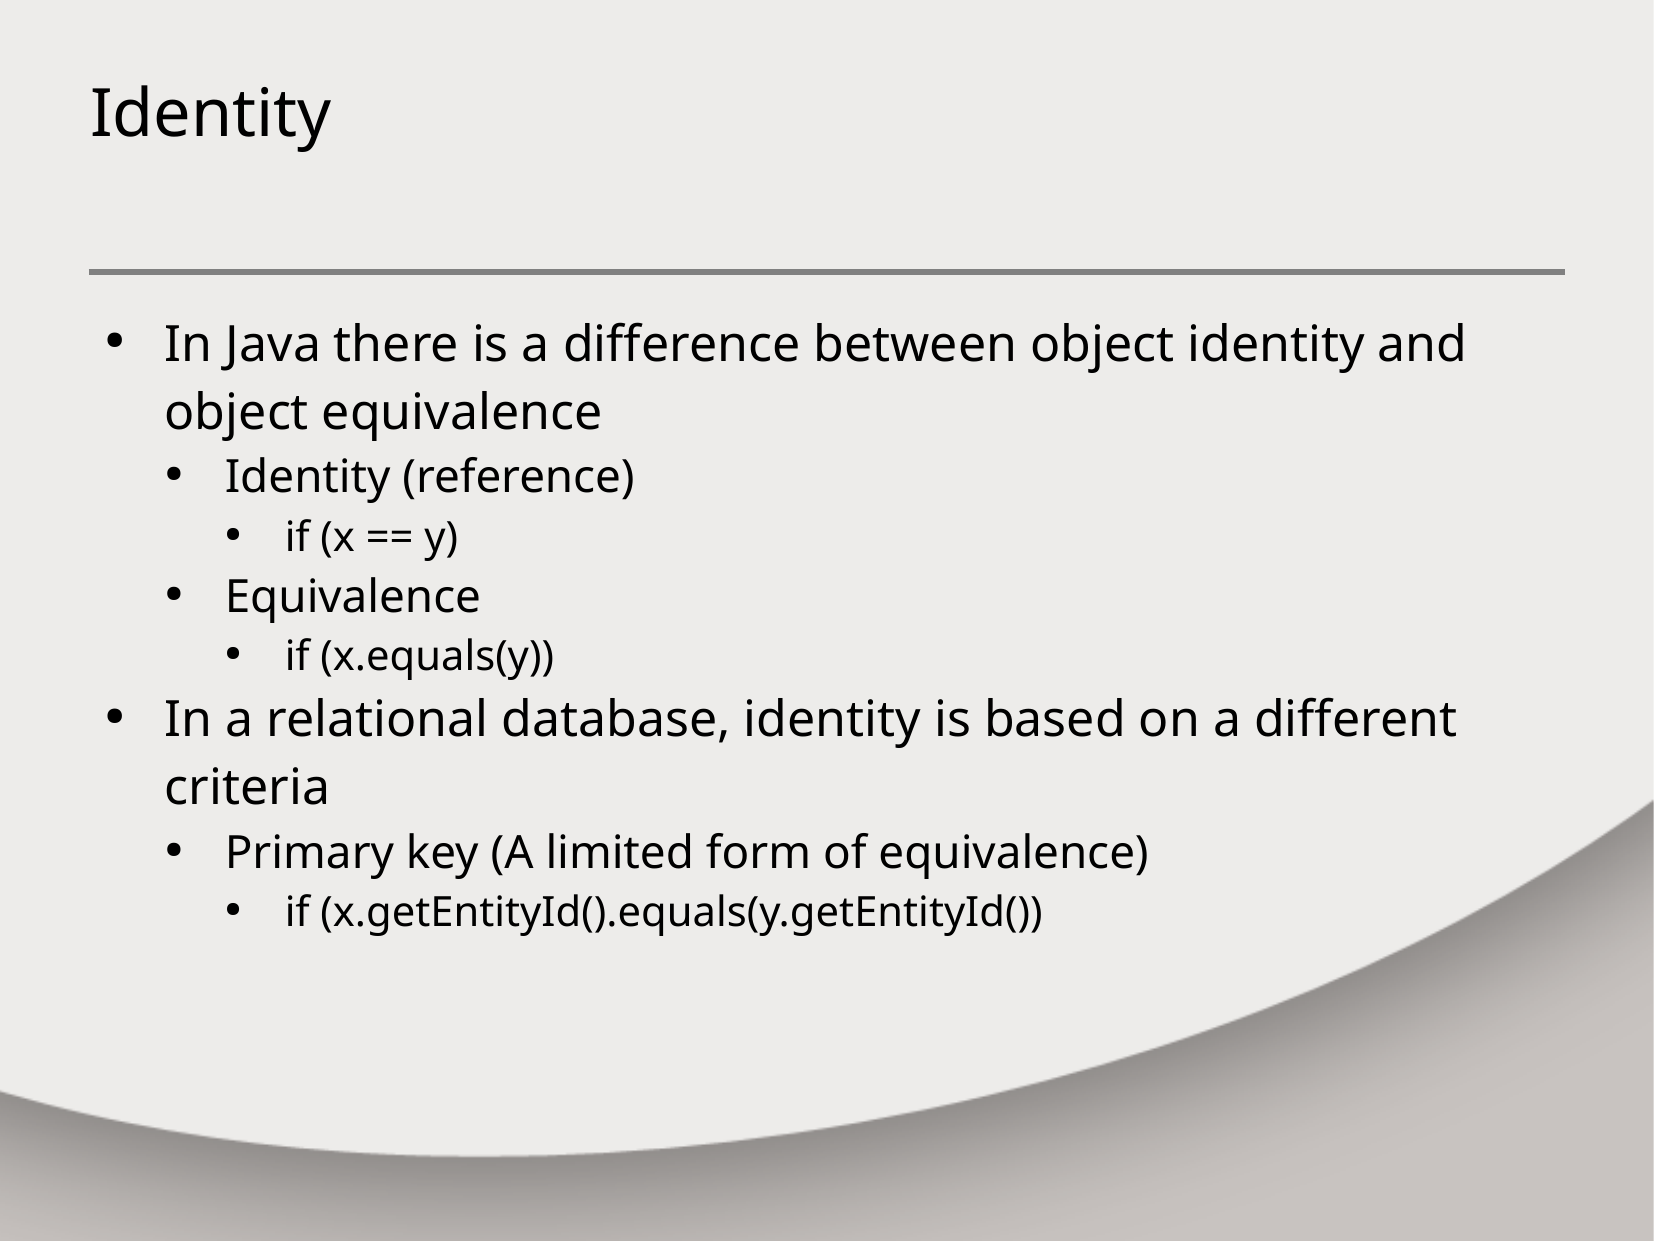

# Identity
In Java there is a difference between object identity and object equivalence
Identity (reference)
if (x == y)
Equivalence
if (x.equals(y))
In a relational database, identity is based on a different criteria
Primary key (A limited form of equivalence)
if (x.getEntityId().equals(y.getEntityId())